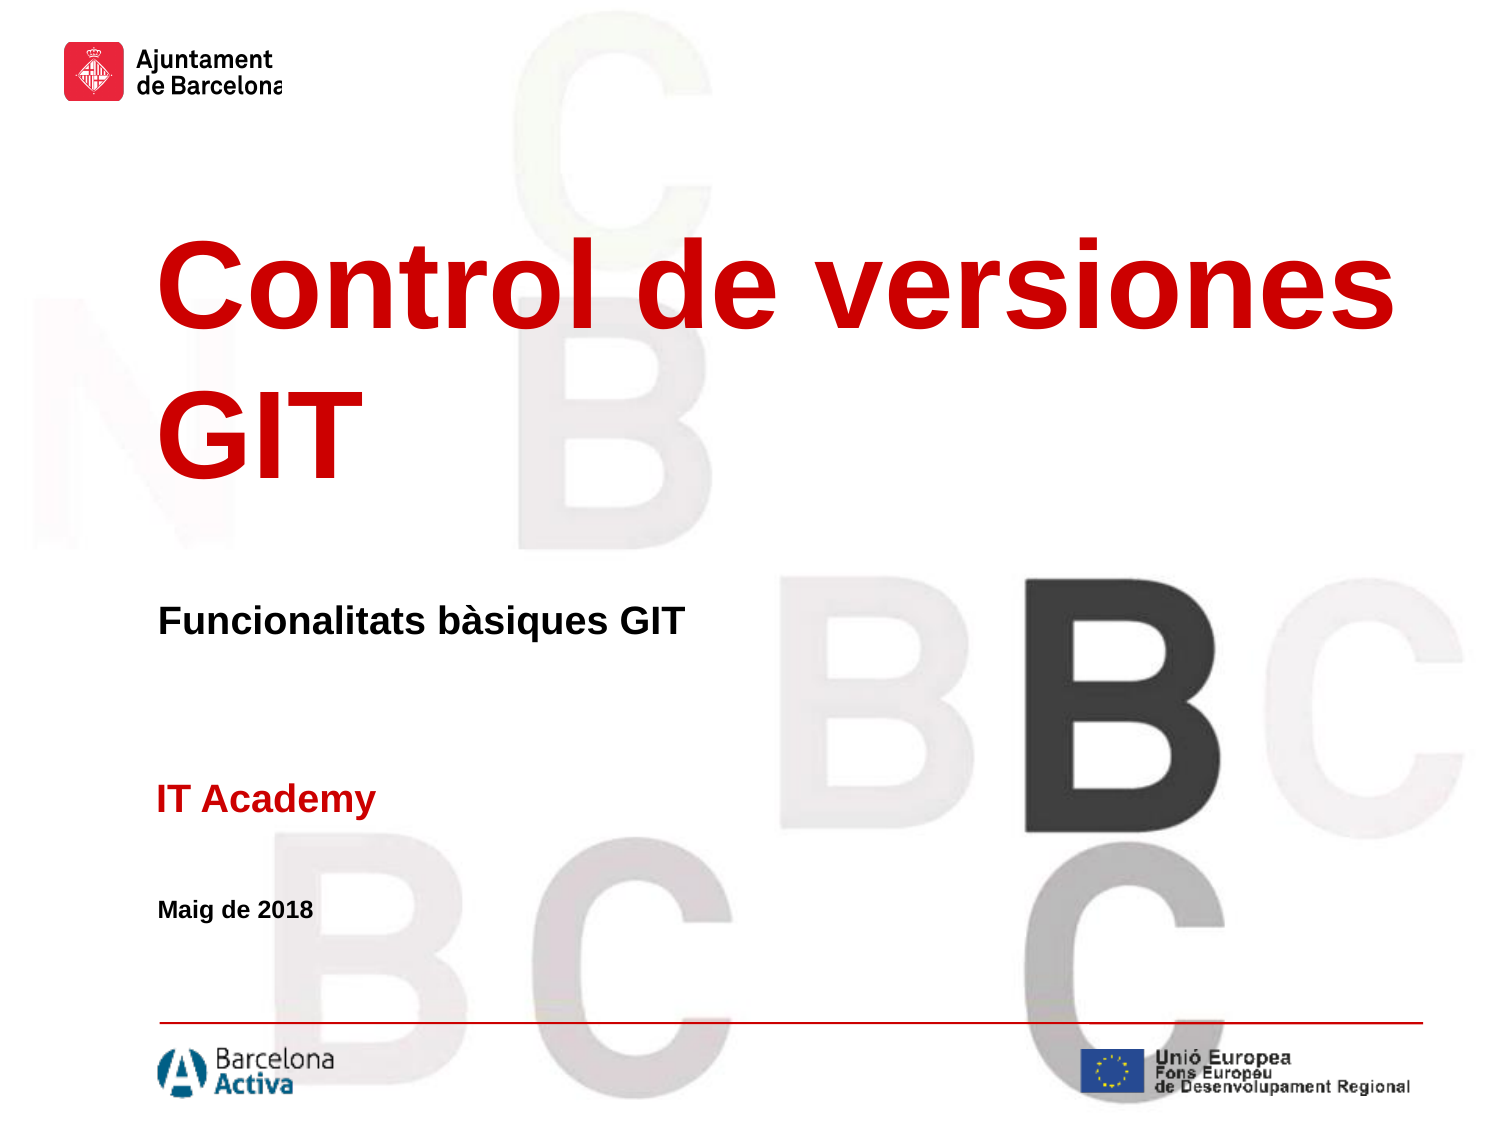

Control de versiones
GIT
Funcionalitats bàsiques GIT
IT Academy
Maig de 2018